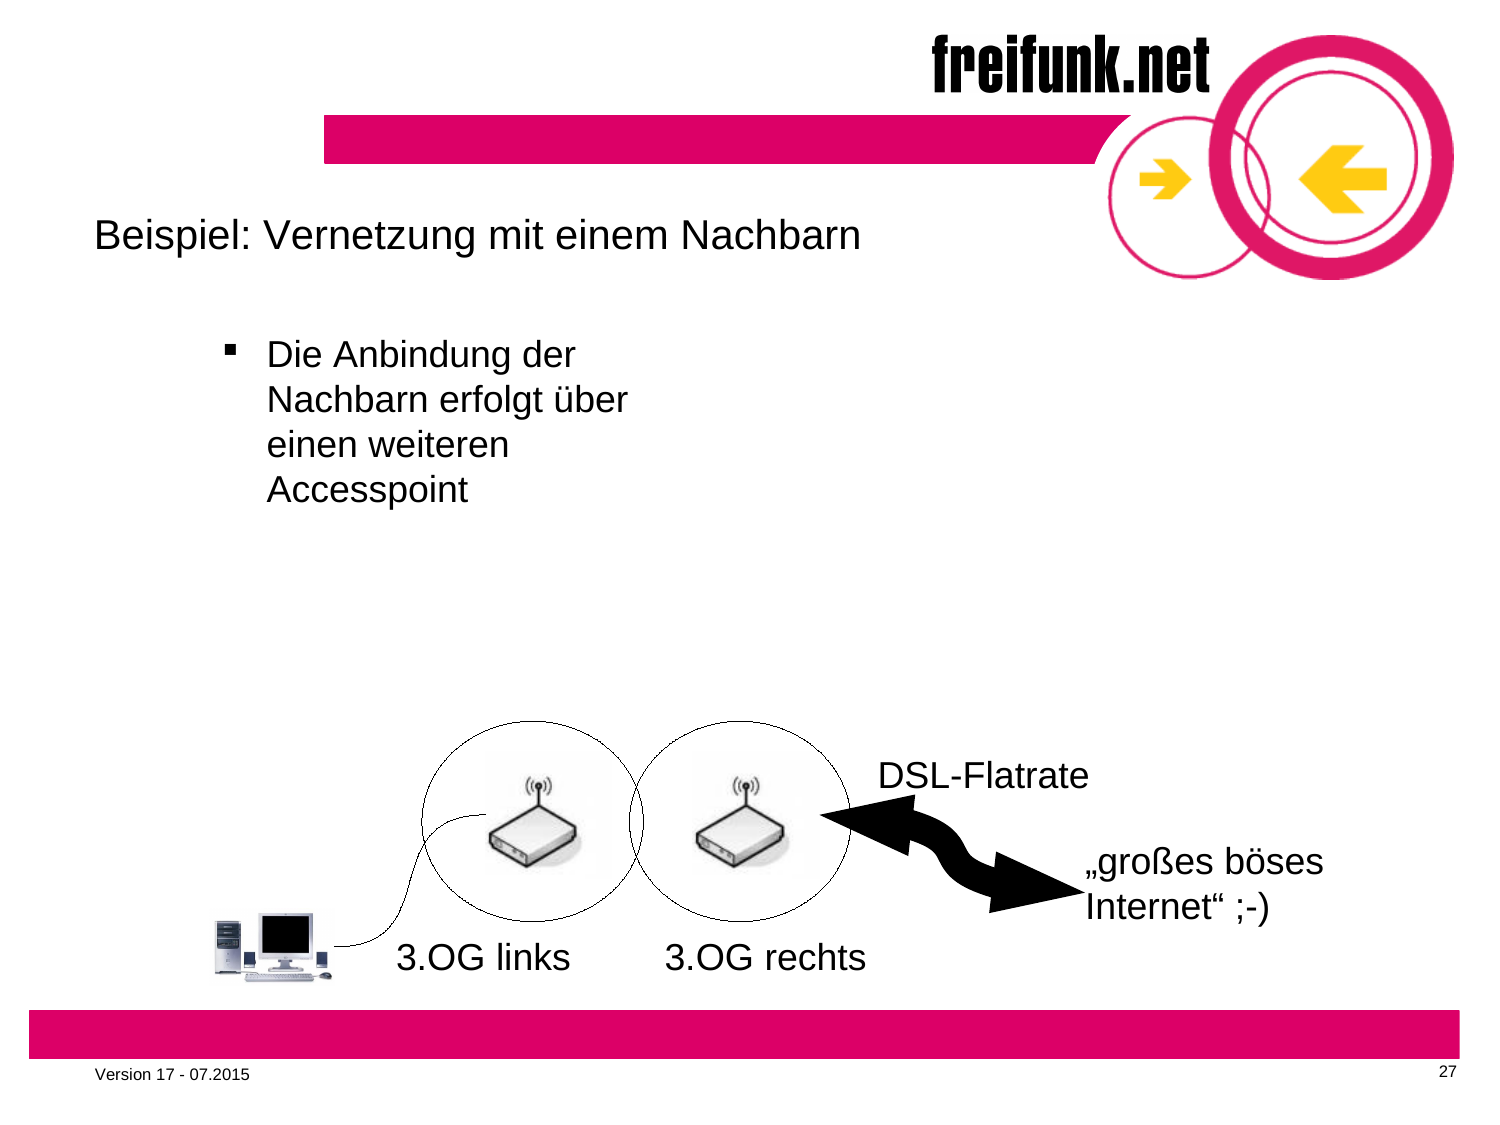

Die Anbindung der Nachbarn erfolgt über einen weiteren Accesspoint
Beispiel: Vernetzung mit einem Nachbarn
DSL-Flatrate
„großes böses
Internet“ ;-)
3.OG links
3.OG rechts
27
Version 17 - 07.2015